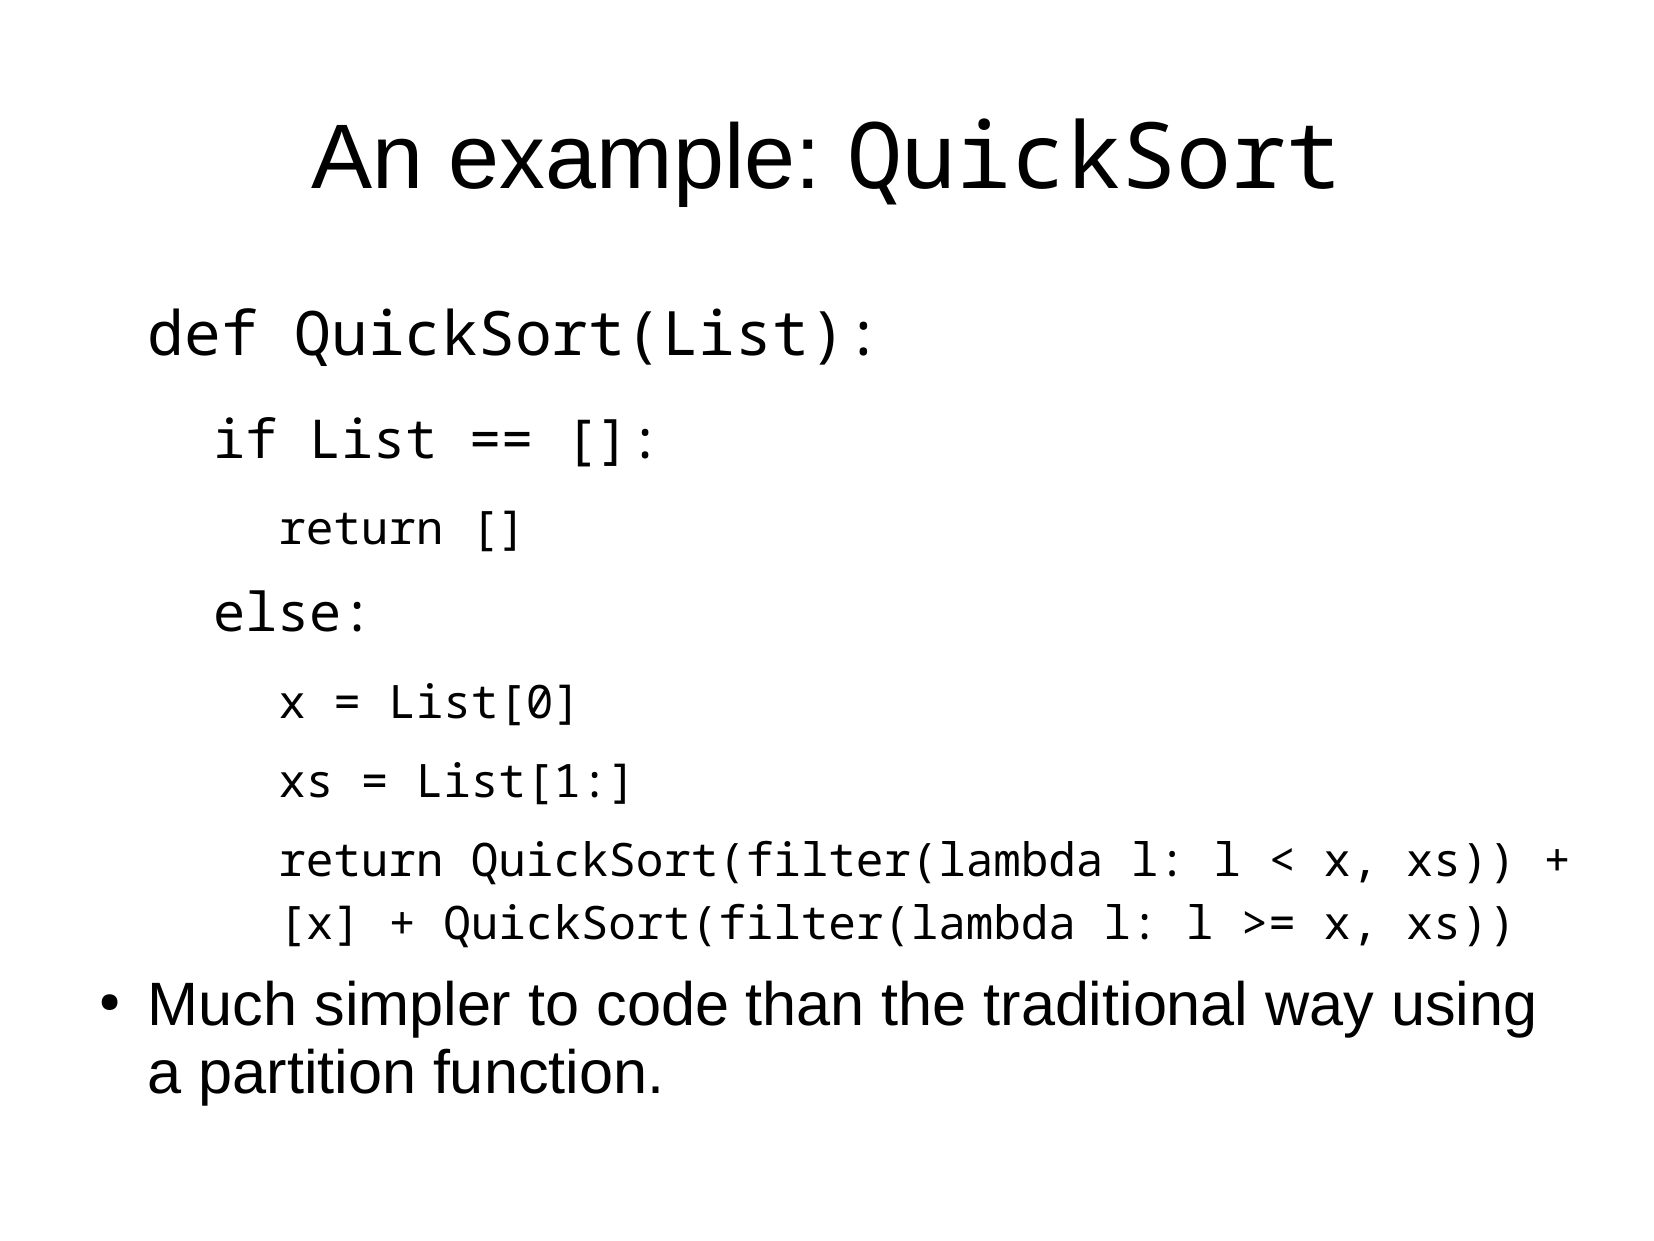

# An example: QuickSort
def QuickSort(List):
if List == []:
return []
else:
x = List[0]
xs = List[1:]
return QuickSort(filter(lambda l: l < x, xs)) + [x] + QuickSort(filter(lambda l: l >= x, xs))
Much simpler to code than the traditional way using a partition function.